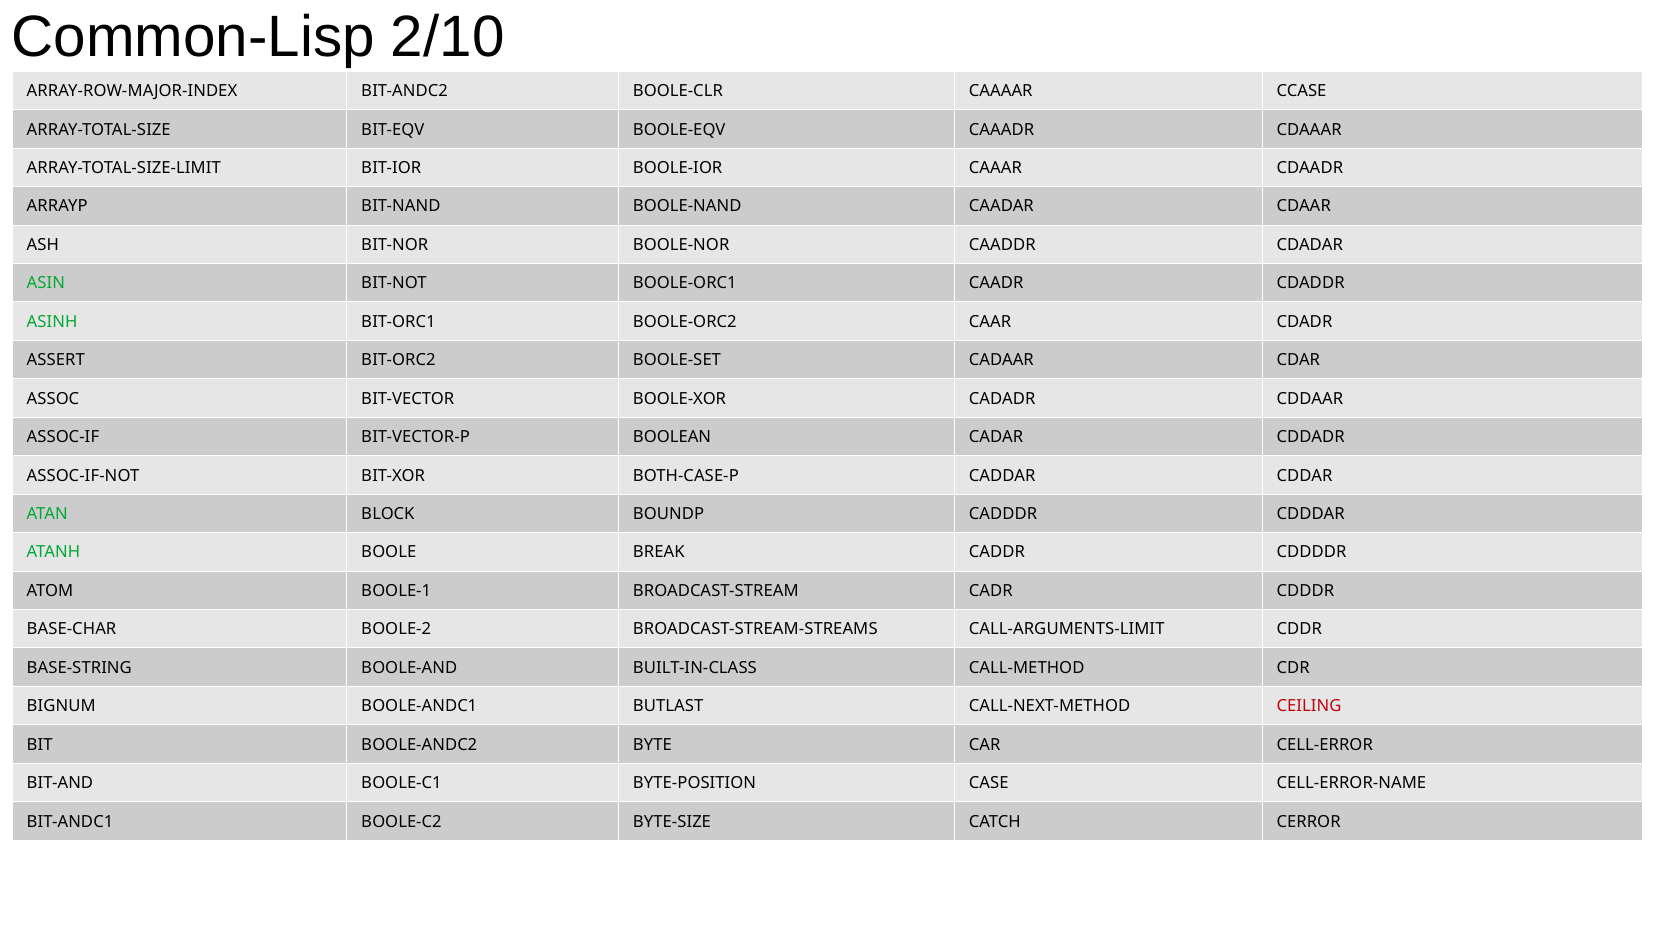

# Common-Lisp 2/10
| ARRAY-ROW-MAJOR-INDEX | BIT-ANDC2 | BOOLE-CLR | CAAAAR | CCASE |
| --- | --- | --- | --- | --- |
| ARRAY-TOTAL-SIZE | BIT-EQV | BOOLE-EQV | CAAADR | CDAAAR |
| ARRAY-TOTAL-SIZE-LIMIT | BIT-IOR | BOOLE-IOR | CAAAR | CDAADR |
| ARRAYP | BIT-NAND | BOOLE-NAND | CAADAR | CDAAR |
| ASH | BIT-NOR | BOOLE-NOR | CAADDR | CDADAR |
| ASIN | BIT-NOT | BOOLE-ORC1 | CAADR | CDADDR |
| ASINH | BIT-ORC1 | BOOLE-ORC2 | CAAR | CDADR |
| ASSERT | BIT-ORC2 | BOOLE-SET | CADAAR | CDAR |
| ASSOC | BIT-VECTOR | BOOLE-XOR | CADADR | CDDAAR |
| ASSOC-IF | BIT-VECTOR-P | BOOLEAN | CADAR | CDDADR |
| ASSOC-IF-NOT | BIT-XOR | BOTH-CASE-P | CADDAR | CDDAR |
| ATAN | BLOCK | BOUNDP | CADDDR | CDDDAR |
| ATANH | BOOLE | BREAK | CADDR | CDDDDR |
| ATOM | BOOLE-1 | BROADCAST-STREAM | CADR | CDDDR |
| BASE-CHAR | BOOLE-2 | BROADCAST-STREAM-STREAMS | CALL-ARGUMENTS-LIMIT | CDDR |
| BASE-STRING | BOOLE-AND | BUILT-IN-CLASS | CALL-METHOD | CDR |
| BIGNUM | BOOLE-ANDC1 | BUTLAST | CALL-NEXT-METHOD | CEILING |
| BIT | BOOLE-ANDC2 | BYTE | CAR | CELL-ERROR |
| BIT-AND | BOOLE-C1 | BYTE-POSITION | CASE | CELL-ERROR-NAME |
| BIT-ANDC1 | BOOLE-C2 | BYTE-SIZE | CATCH | CERROR |